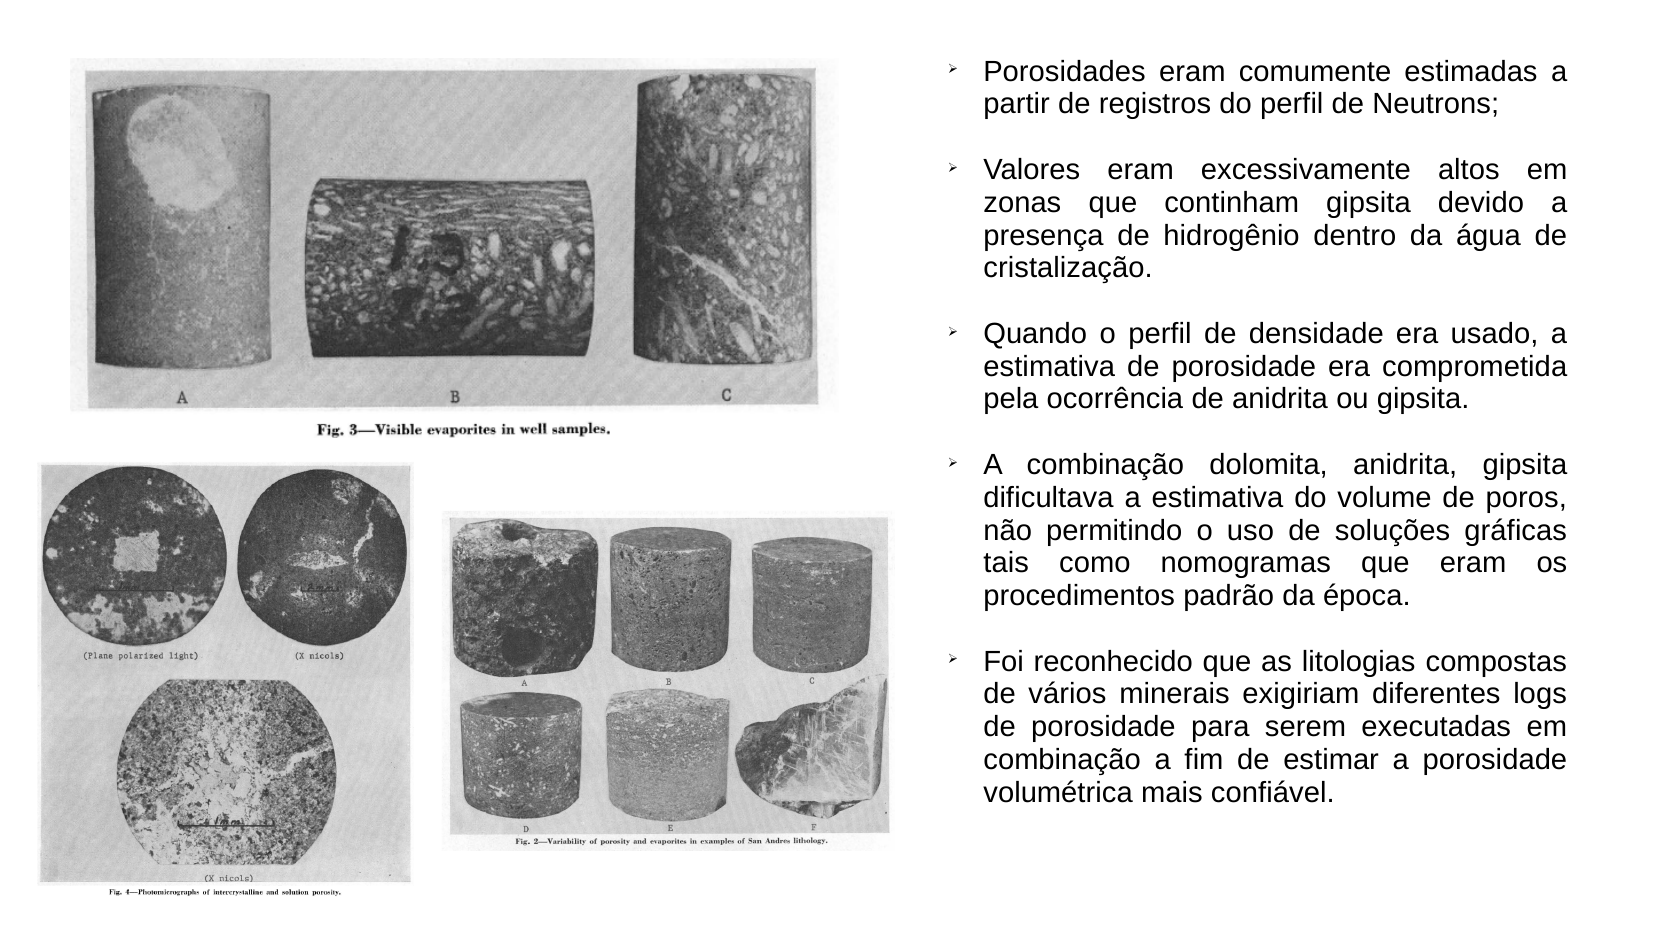

Porosidades eram comumente estimadas a partir de registros do perfil de Neutrons;
Valores eram excessivamente altos em zonas que continham gipsita devido a presença de hidrogênio dentro da água de cristalização.
Quando o perfil de densidade era usado, a estimativa de porosidade era comprometida pela ocorrência de anidrita ou gipsita.
A combinação dolomita, anidrita, gipsita dificultava a estimativa do volume de poros, não permitindo o uso de soluções gráficas tais como nomogramas que eram os procedimentos padrão da época.
Foi reconhecido que as litologias compostas de vários minerais exigiriam diferentes logs de porosidade para serem executadas em combinação a fim de estimar a porosidade volumétrica mais confiável.